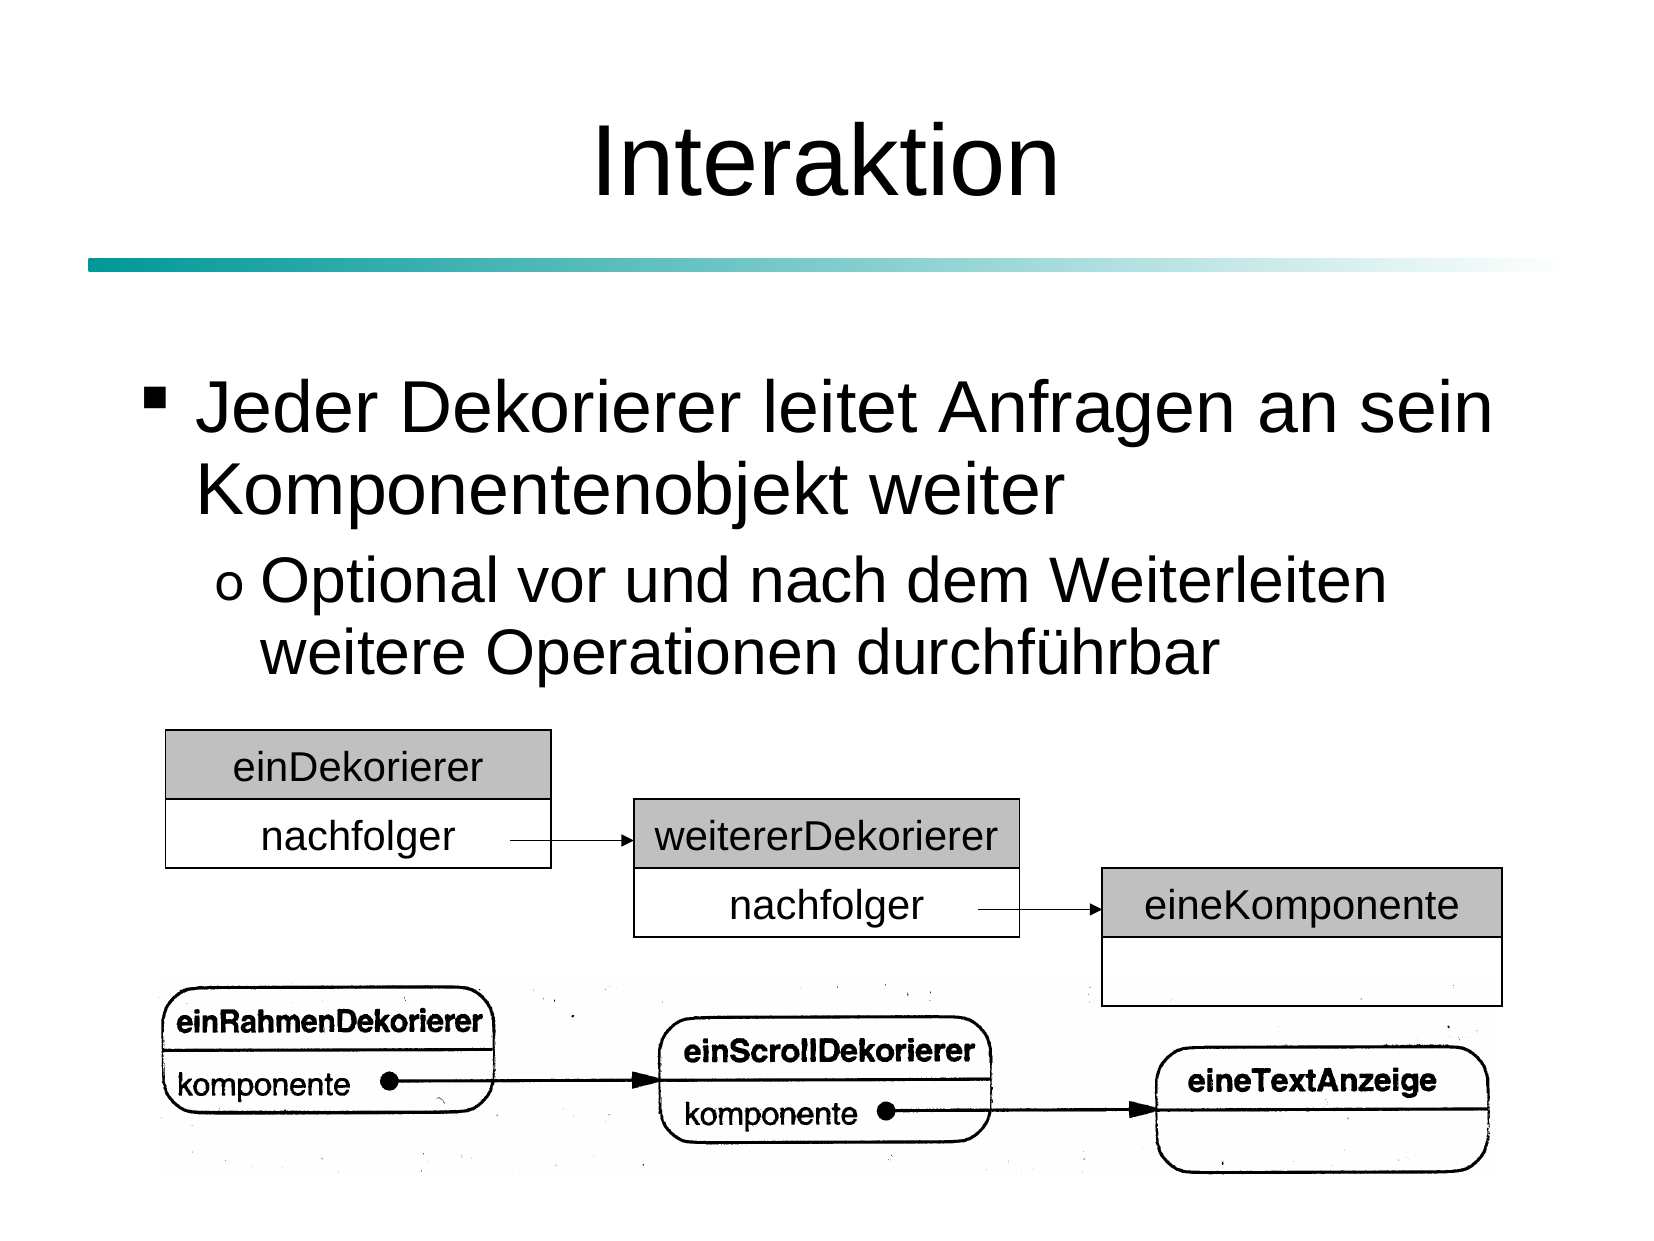

# Interaktion
Jeder Dekorierer leitet Anfragen an sein Komponentenobjekt weiter
Optional vor und nach dem Weiterleiten weitere Operationen durchführbar
einDekorierer
nachfolger
weitererDekorierer
nachfolger
eineKomponente